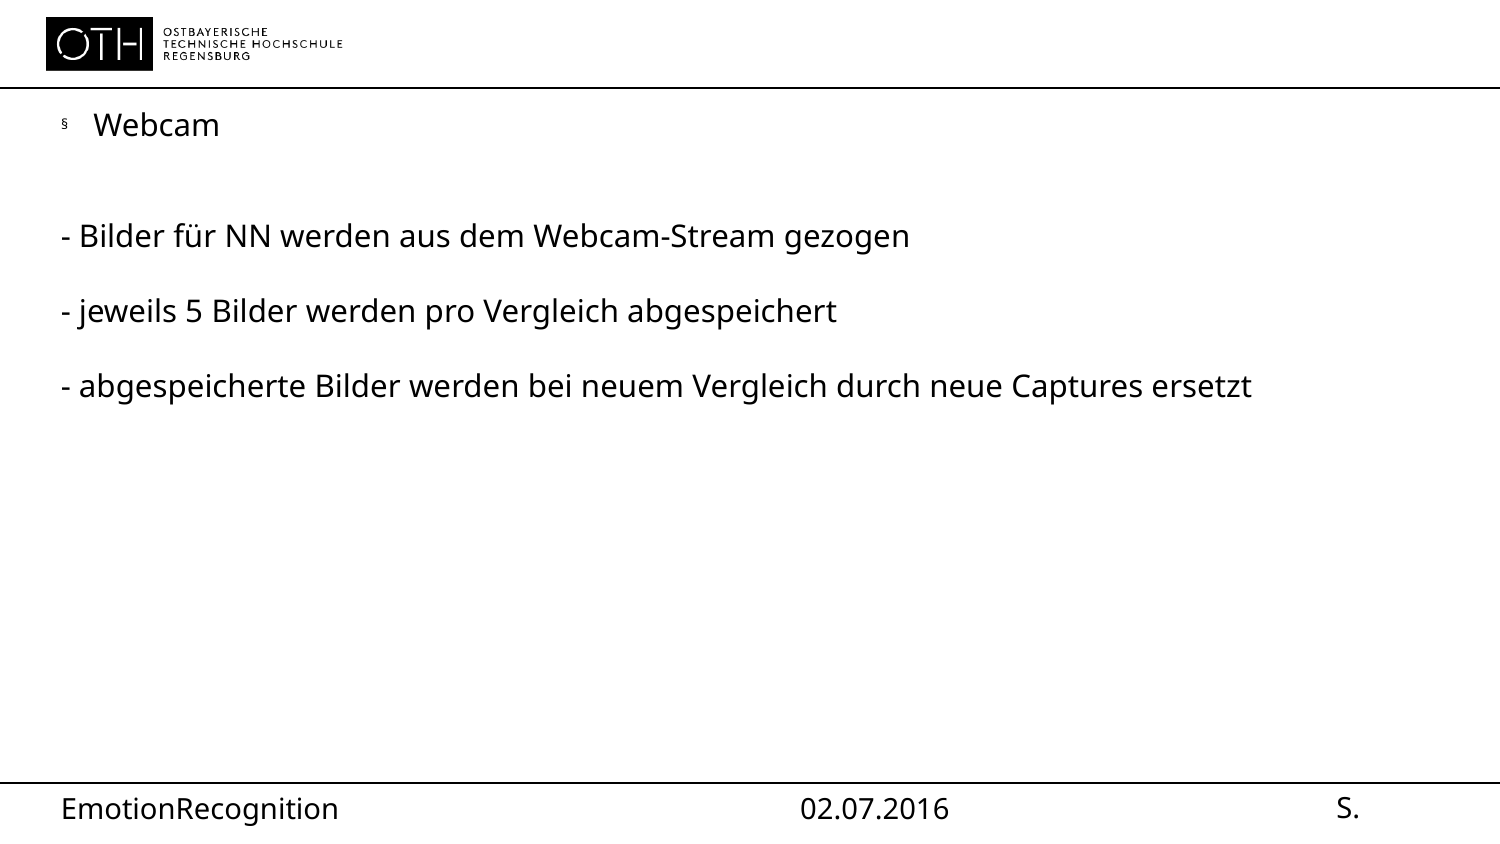

#
Webcam
- Bilder für NN werden aus dem Webcam-Stream gezogen
- jeweils 5 Bilder werden pro Vergleich abgespeichert
- abgespeicherte Bilder werden bei neuem Vergleich durch neue Captures ersetzt
S.
EmotionRecognition
02.07.2016